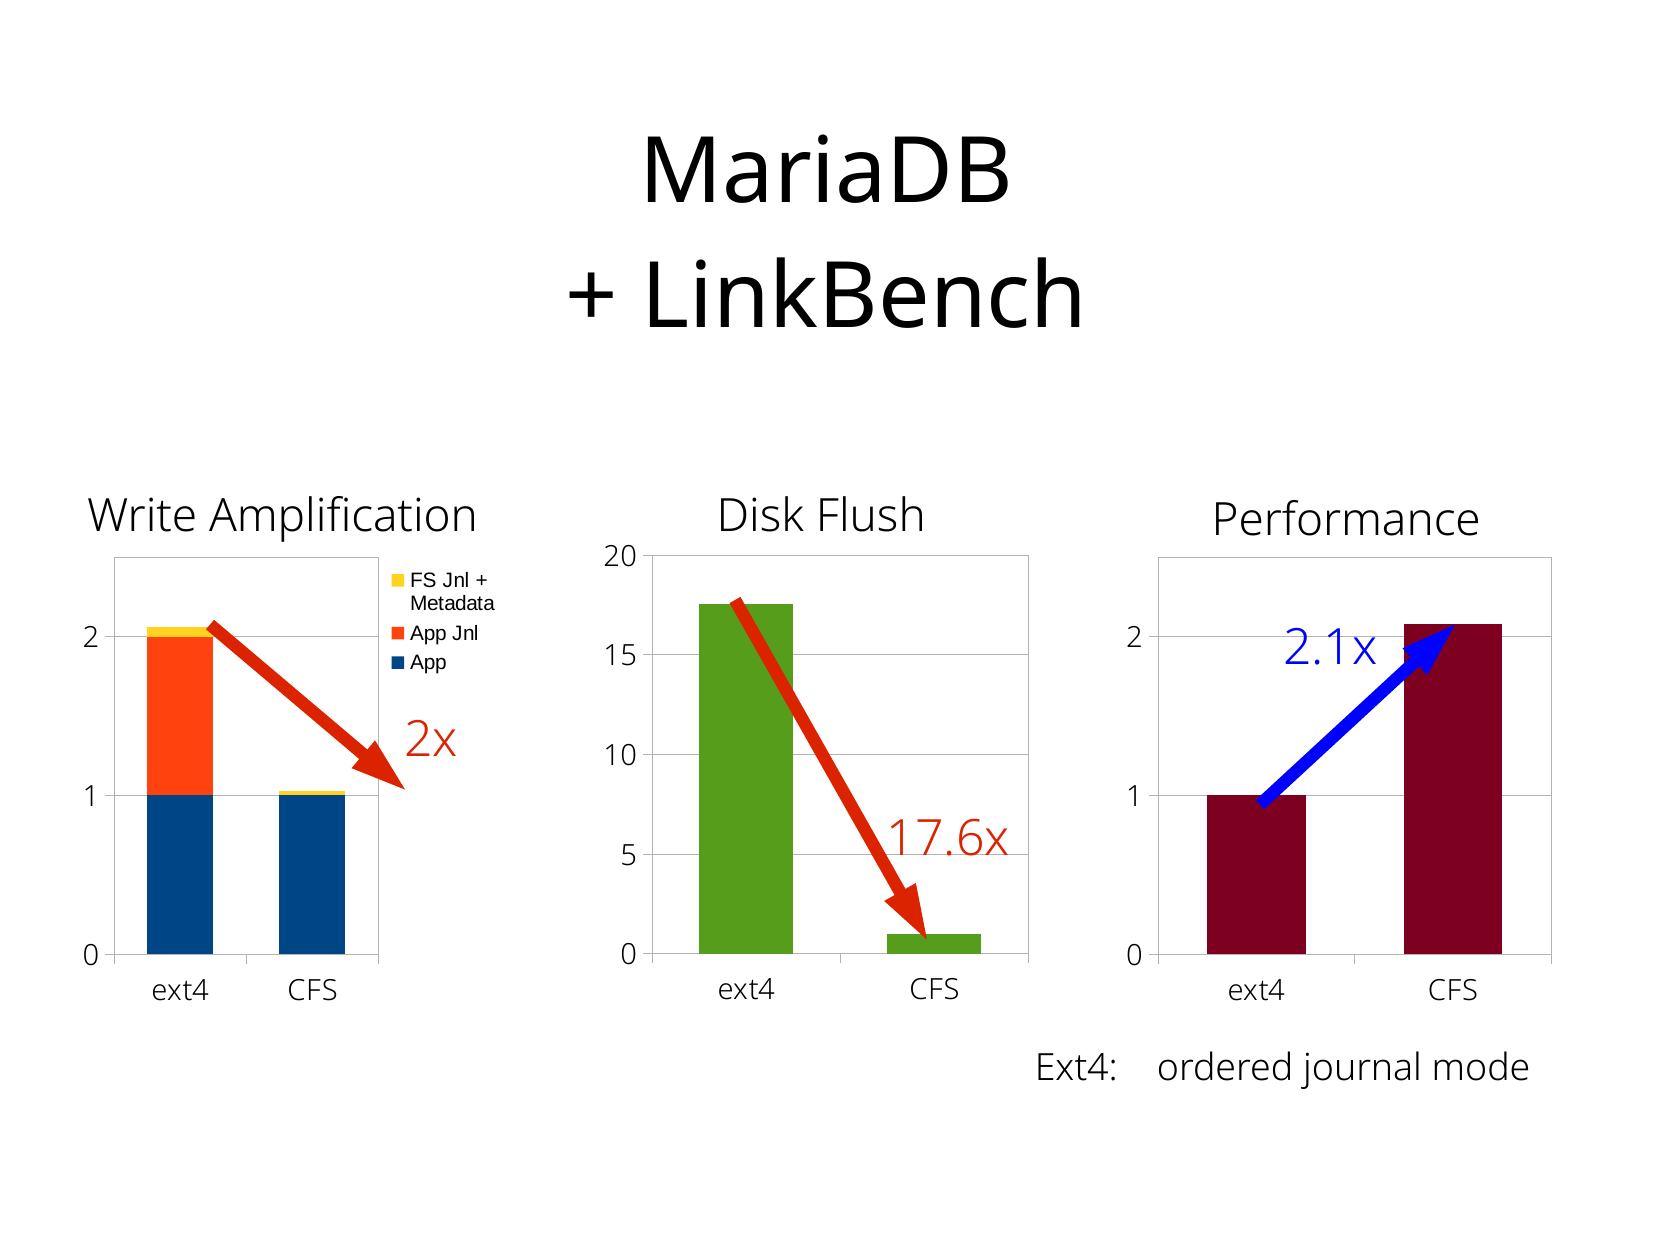

# MariaDB + LinkBench
Write Amplification
Disk Flush
Performance
### Chart
| Category | Application |
|---|---|
| ext4 | 17.55 |
| CFS | 1.0 |
### Chart
| Category | App | App Jnl | FS Jnl + Metadata |
|---|---|---|---|
| ext4 | 1.0 | 1.0 | 0.06 |
| CFS | 1.0 | 0.0 | 0.03 |
### Chart
| Category | Performance |
|---|---|
| ext4 | 1.0 |
| CFS | 2.083 |
2.1x
2x
17.6x
Ext4: ordered journal mode